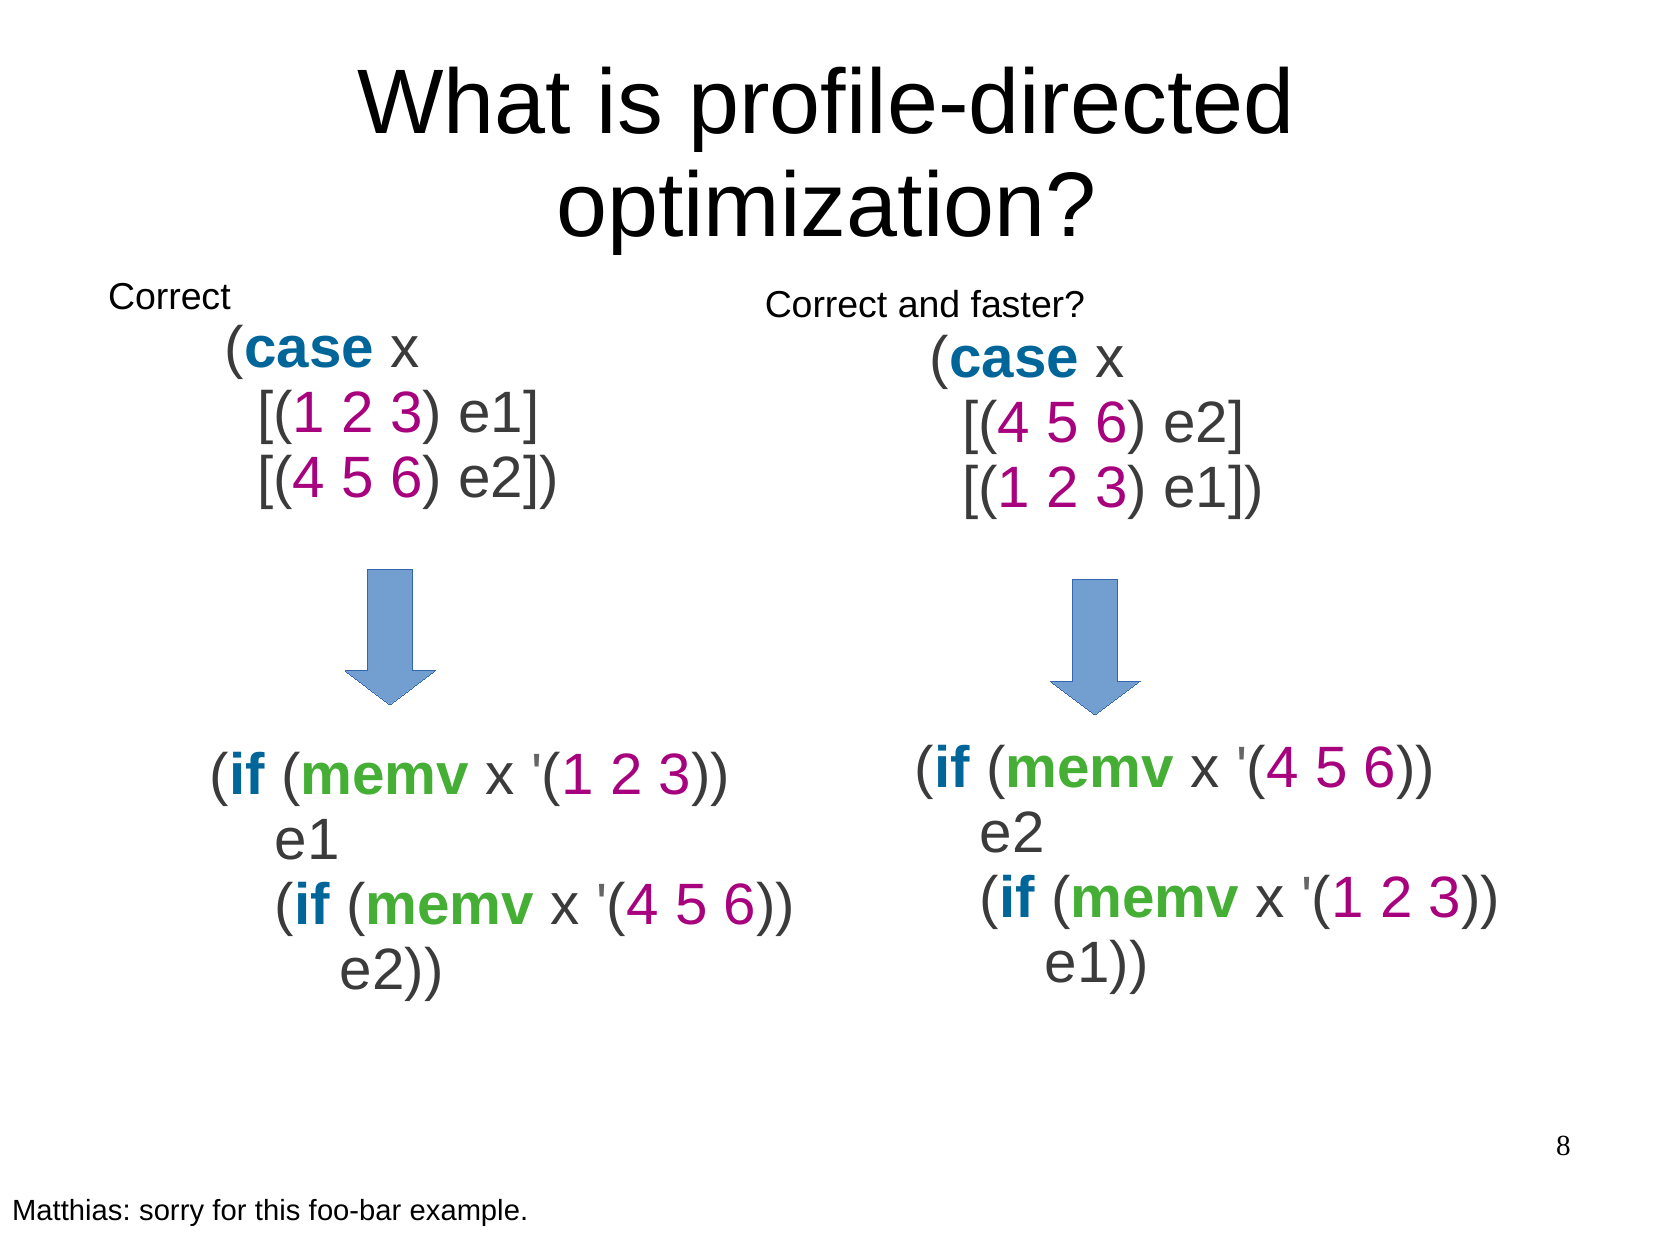

# What is profile-directed optimization?
Correct
Correct and faster?
(case x
 [(1 2 3) e1]
 [(4 5 6) e2])
(case x
 [(4 5 6) e2]
 [(1 2 3) e1])
(if (memv x '(4 5 6))
 e2
 (if (memv x '(1 2 3))
 e1))
(if (memv x '(1 2 3))
 e1
 (if (memv x '(4 5 6))
 e2))
8
Matthias: sorry for this foo-bar example.